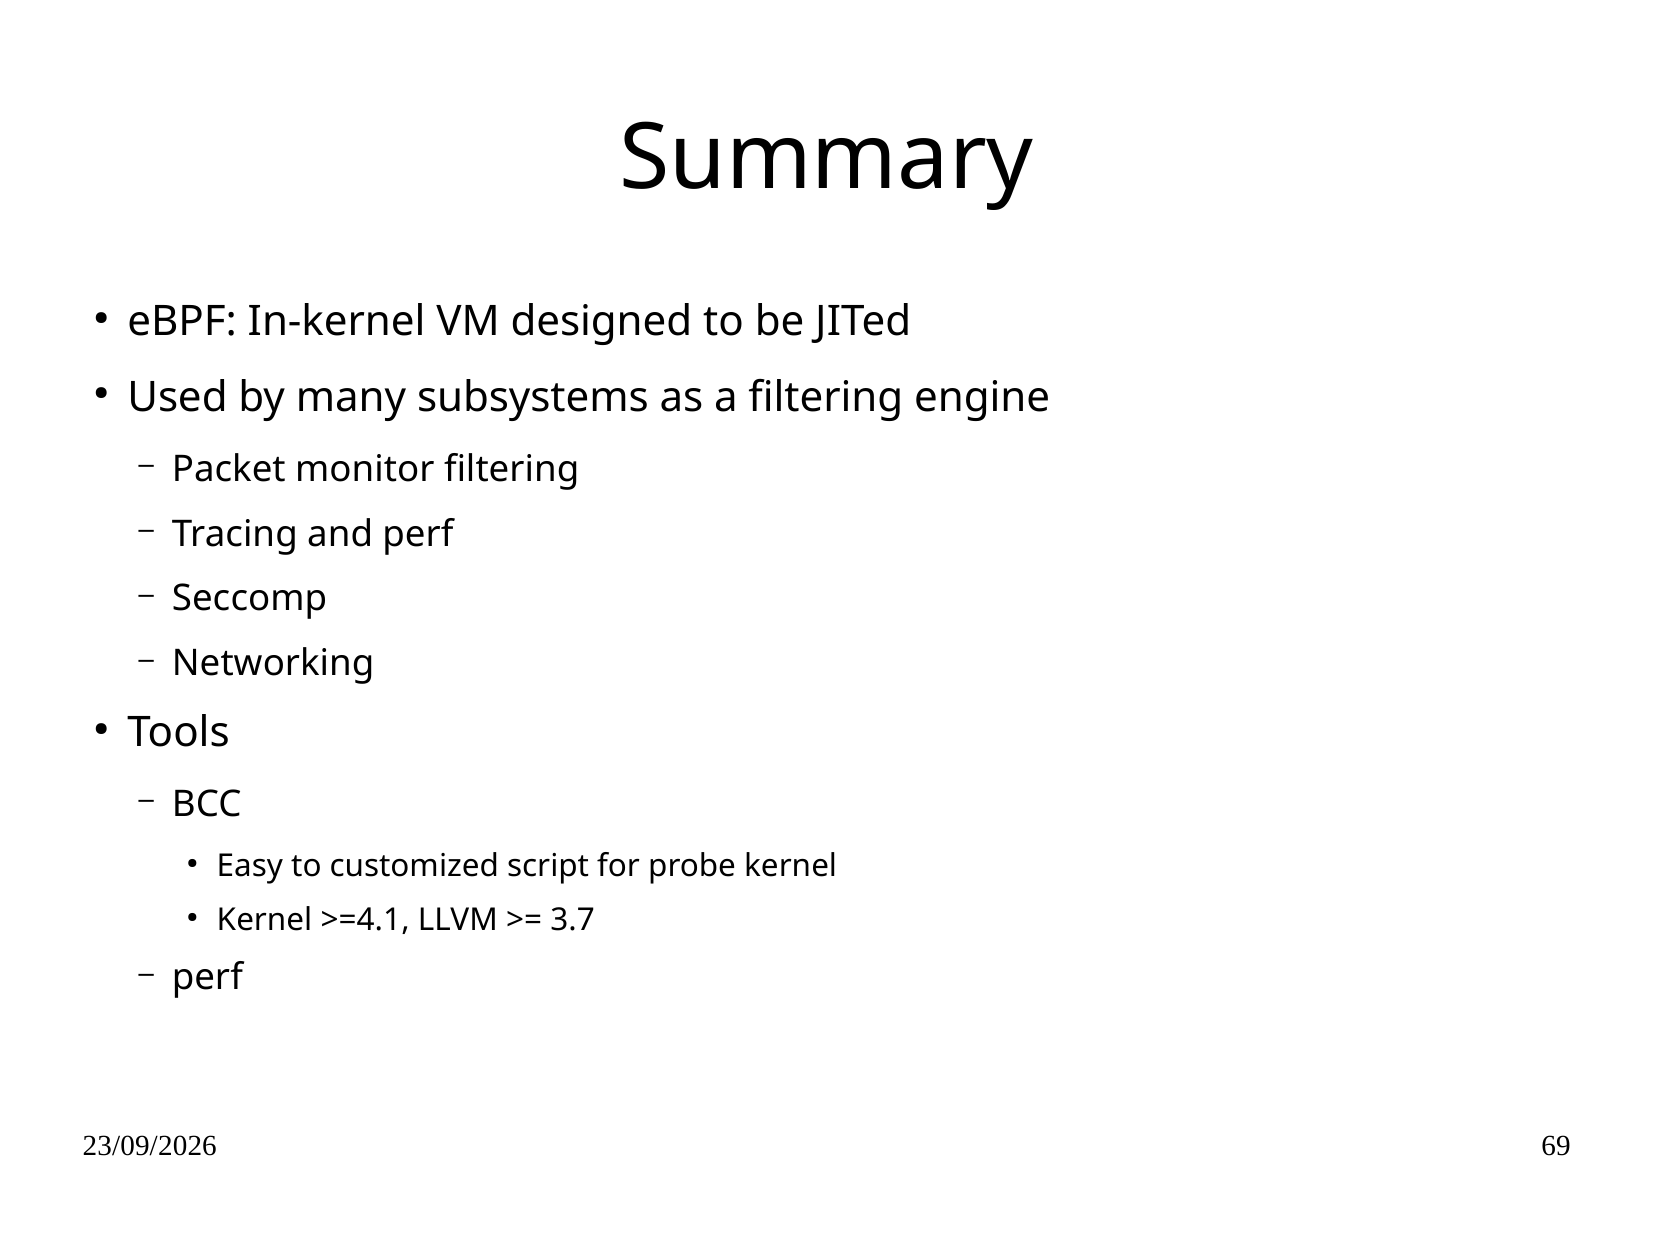

# Summary
eBPF: In-kernel VM designed to be JITed
Used by many subsystems as a filtering engine
Packet monitor filtering
Tracing and perf
Seccomp
Networking
Tools
BCC
Easy to customized script for probe kernel
Kernel >=4.1, LLVM >= 3.7
perf
69